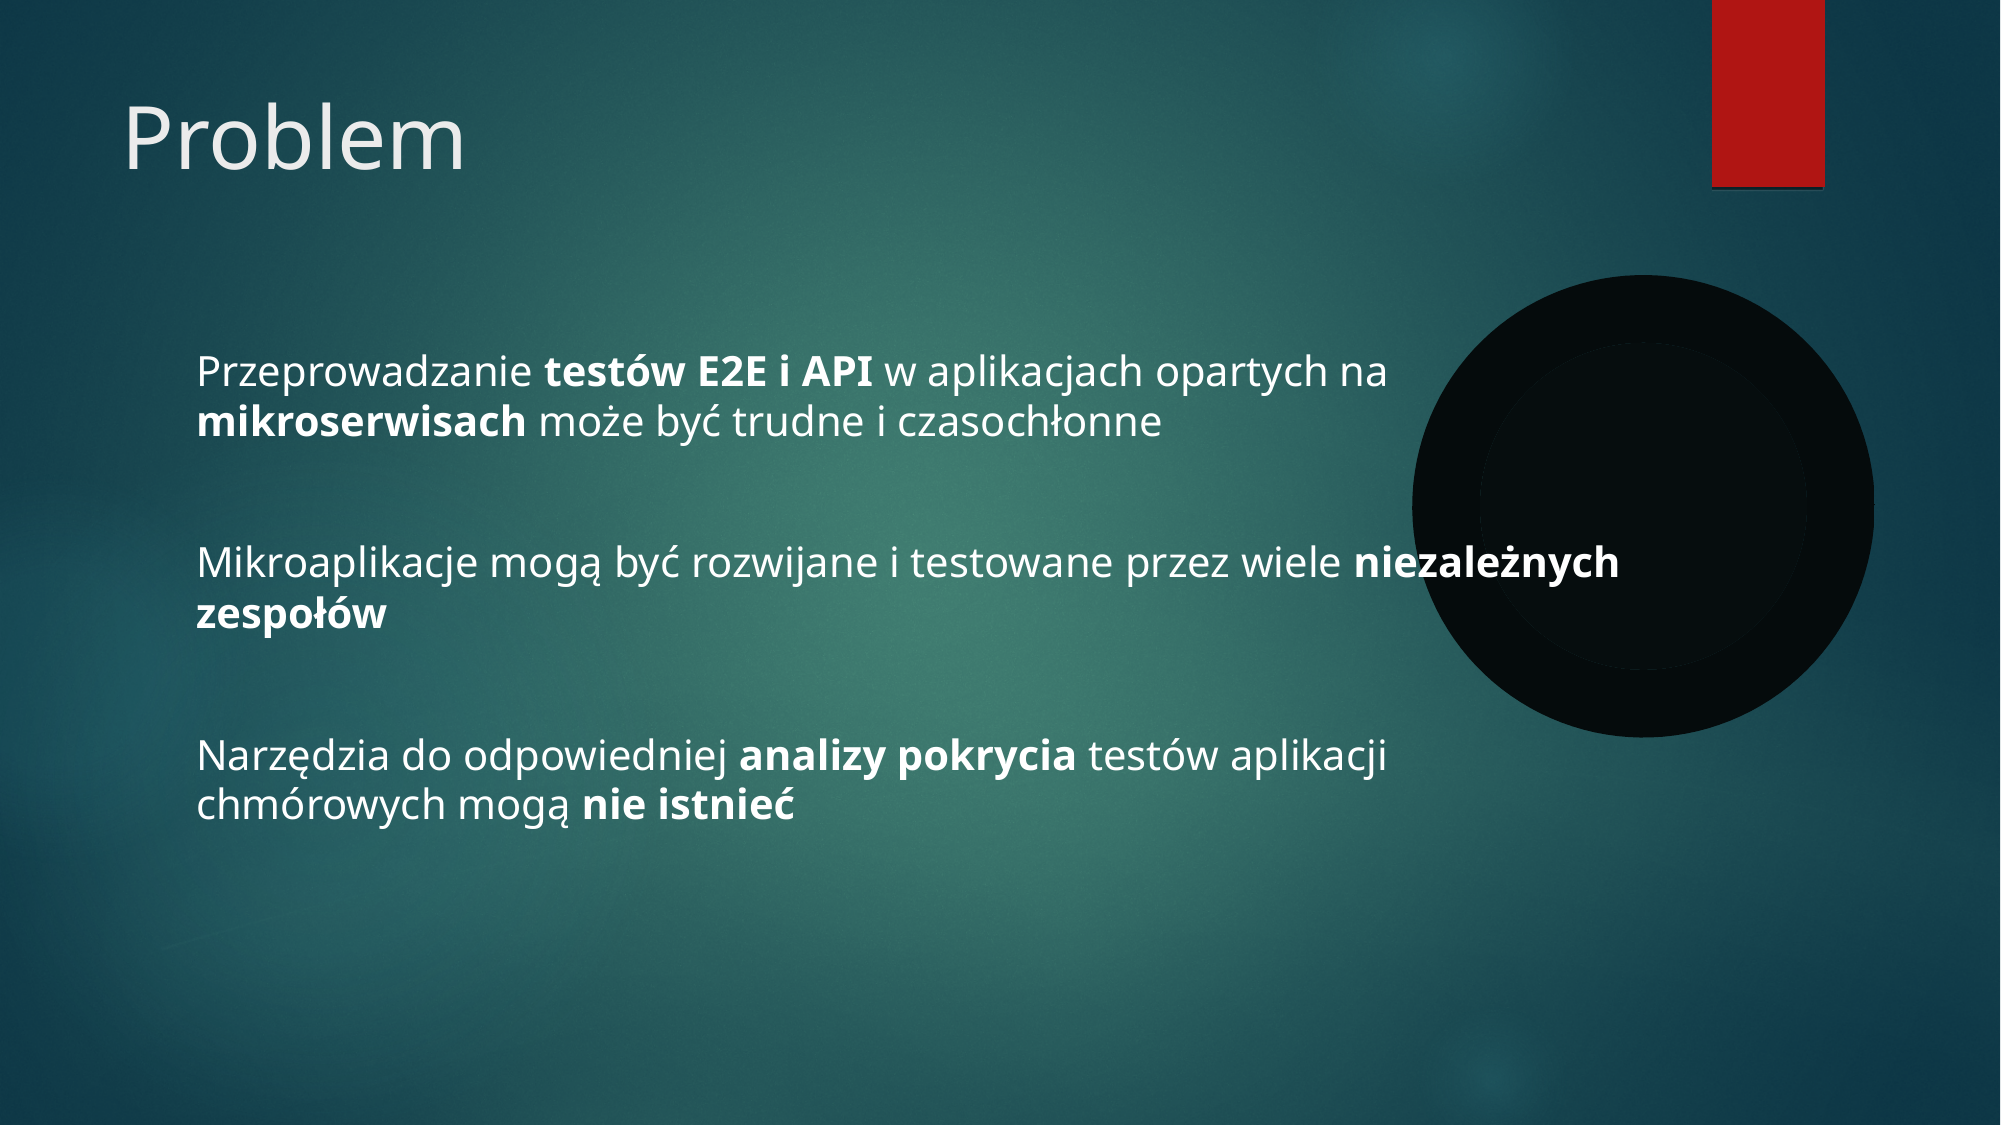

# Problem
Przeprowadzanie testów E2E i API w aplikacjach opartych na mikroserwisach może być trudne i czasochłonne
Mikroaplikacje mogą być rozwijane i testowane przez wiele niezależnych zespołów
Narzędzia do odpowiedniej analizy pokrycia testów aplikacji chmórowych mogą nie istnieć